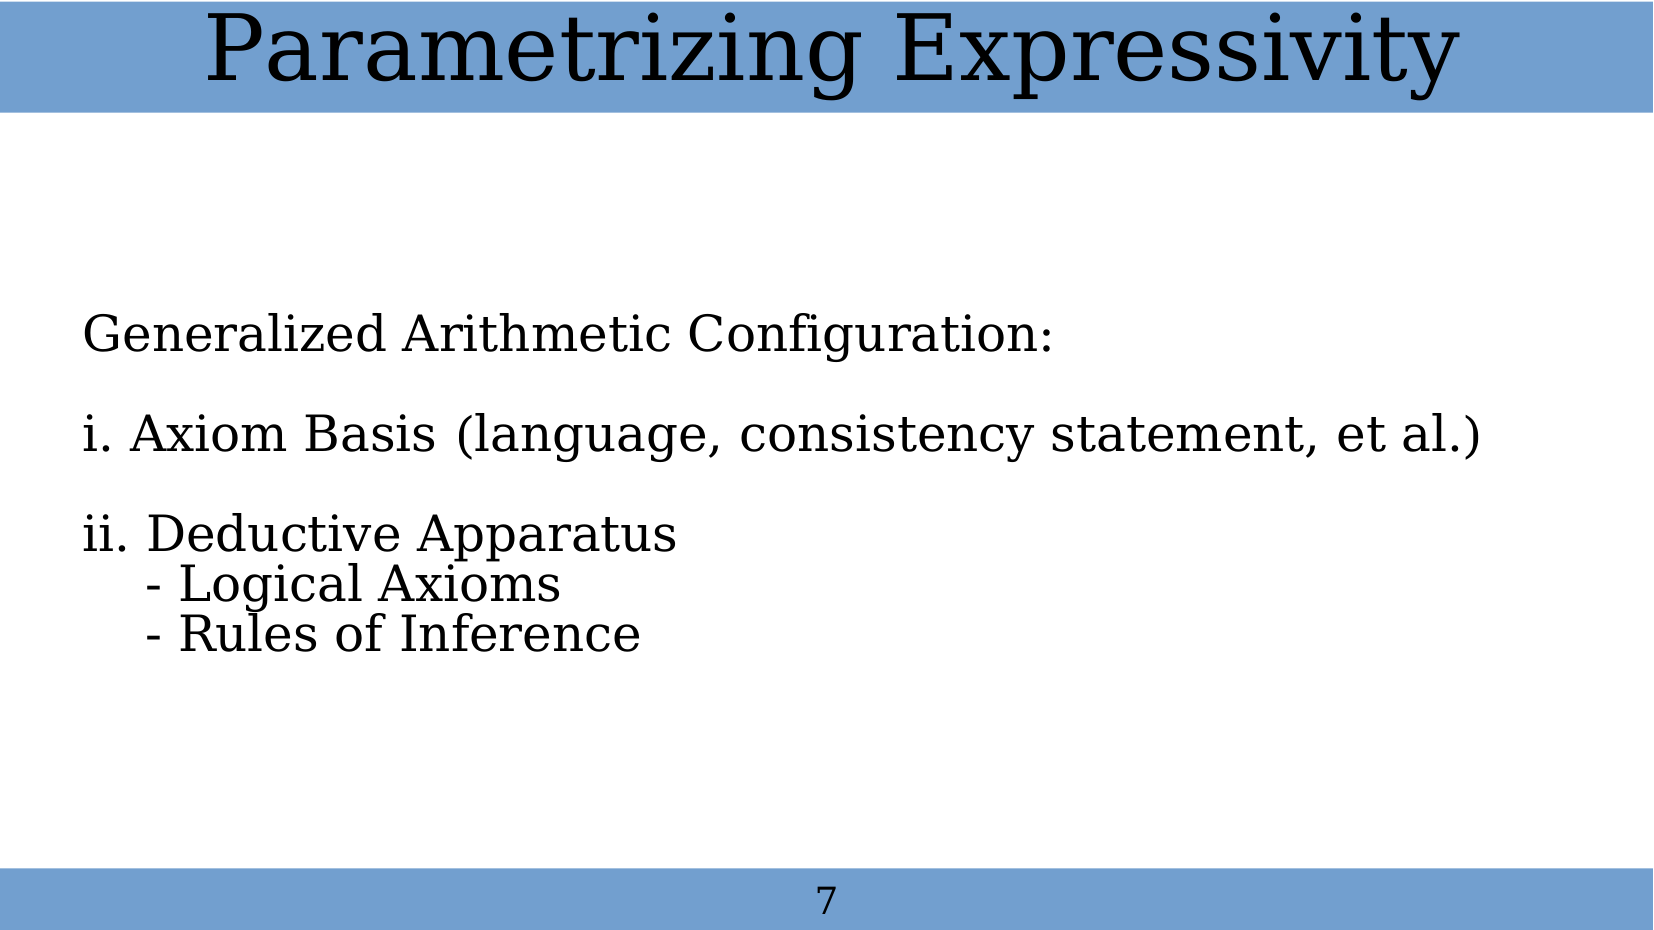

Parametrizing Expressivity
#
Generalized Arithmetic Configuration:
i. Axiom Basis (language, consistency statement, et al.)
ii. Deductive Apparatus
 - Logical Axioms
 - Rules of Inference
7